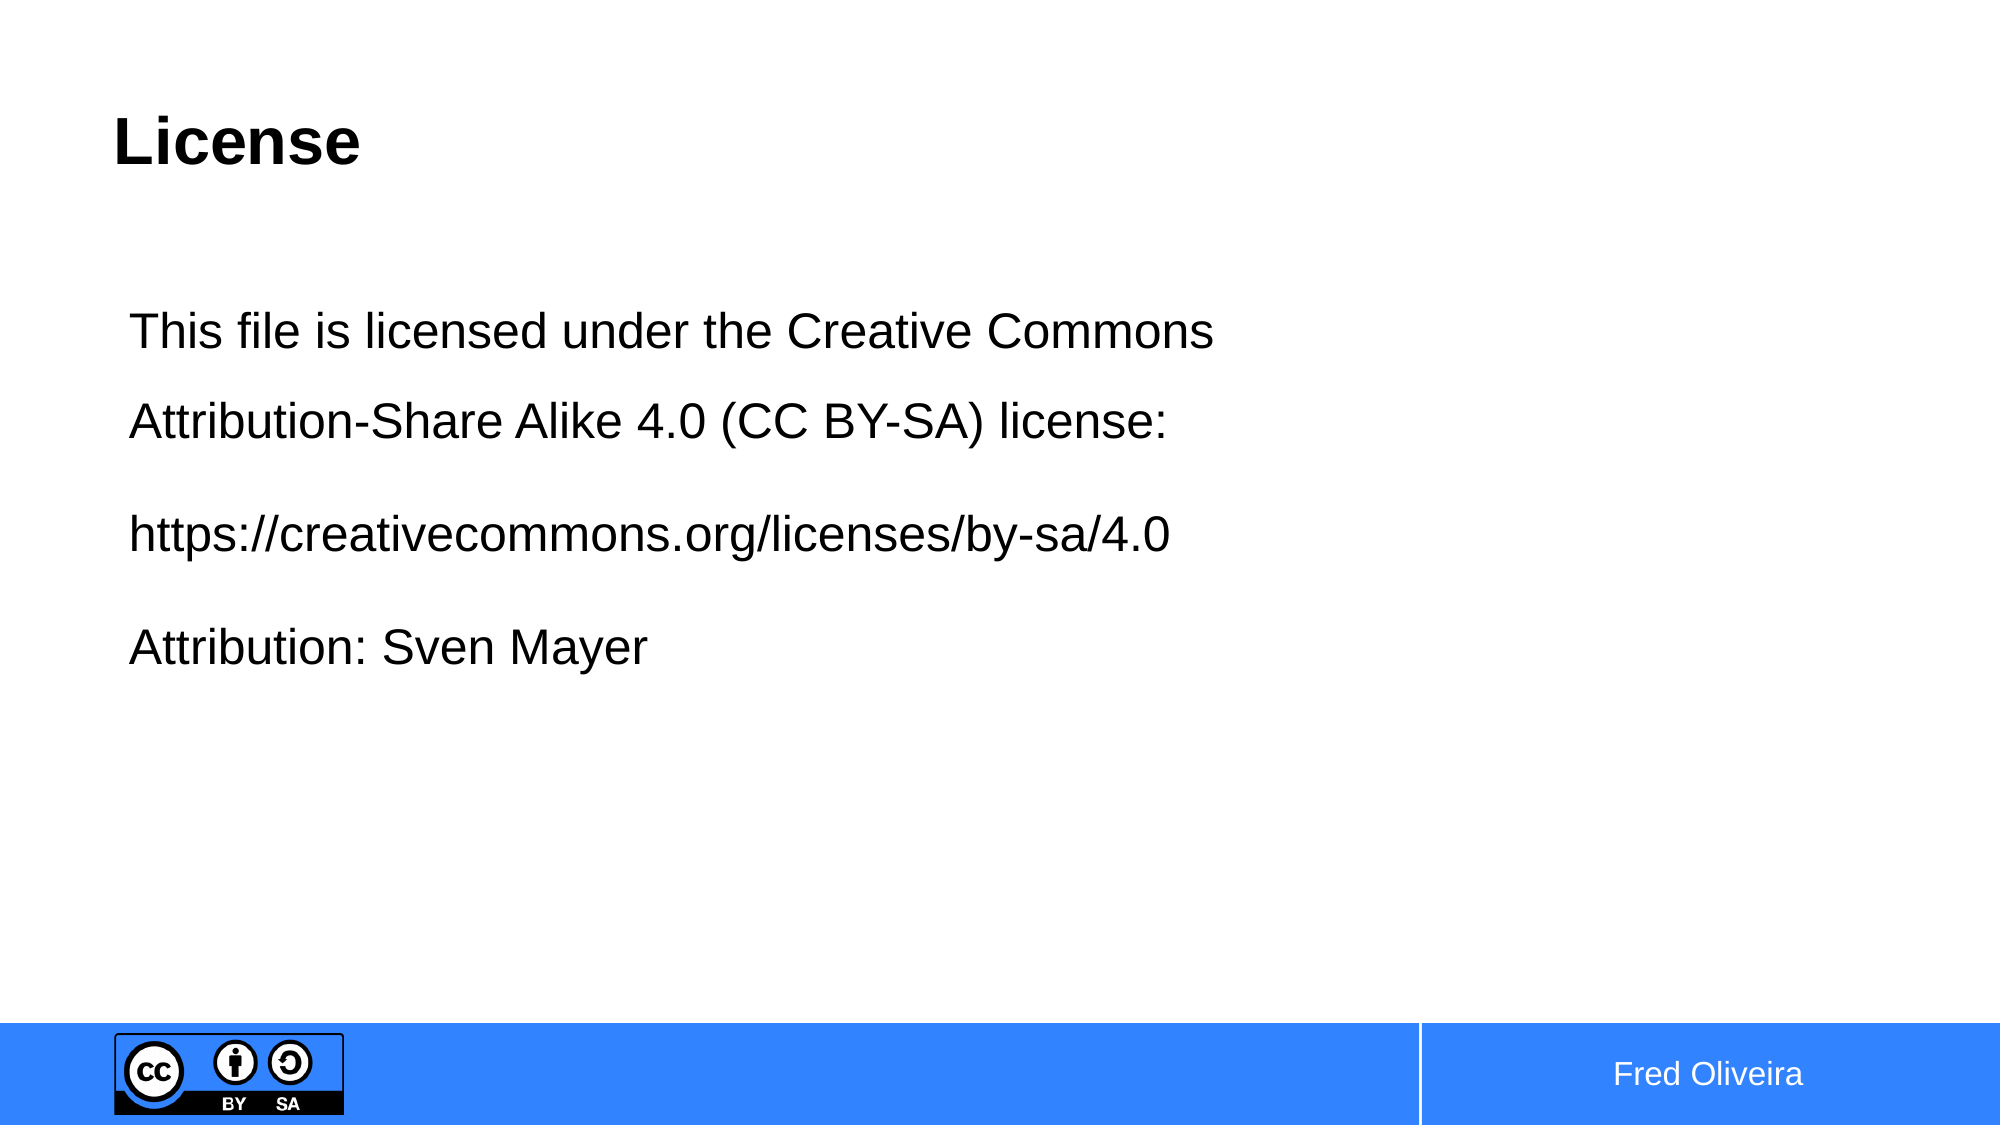

# License
This file is licensed under the Creative Commons Attribution-Share Alike 4.0 (CC BY-SA) license:
https://creativecommons.org/licenses/by-sa/4.0
Attribution: Sven Mayer
Fred Oliveira